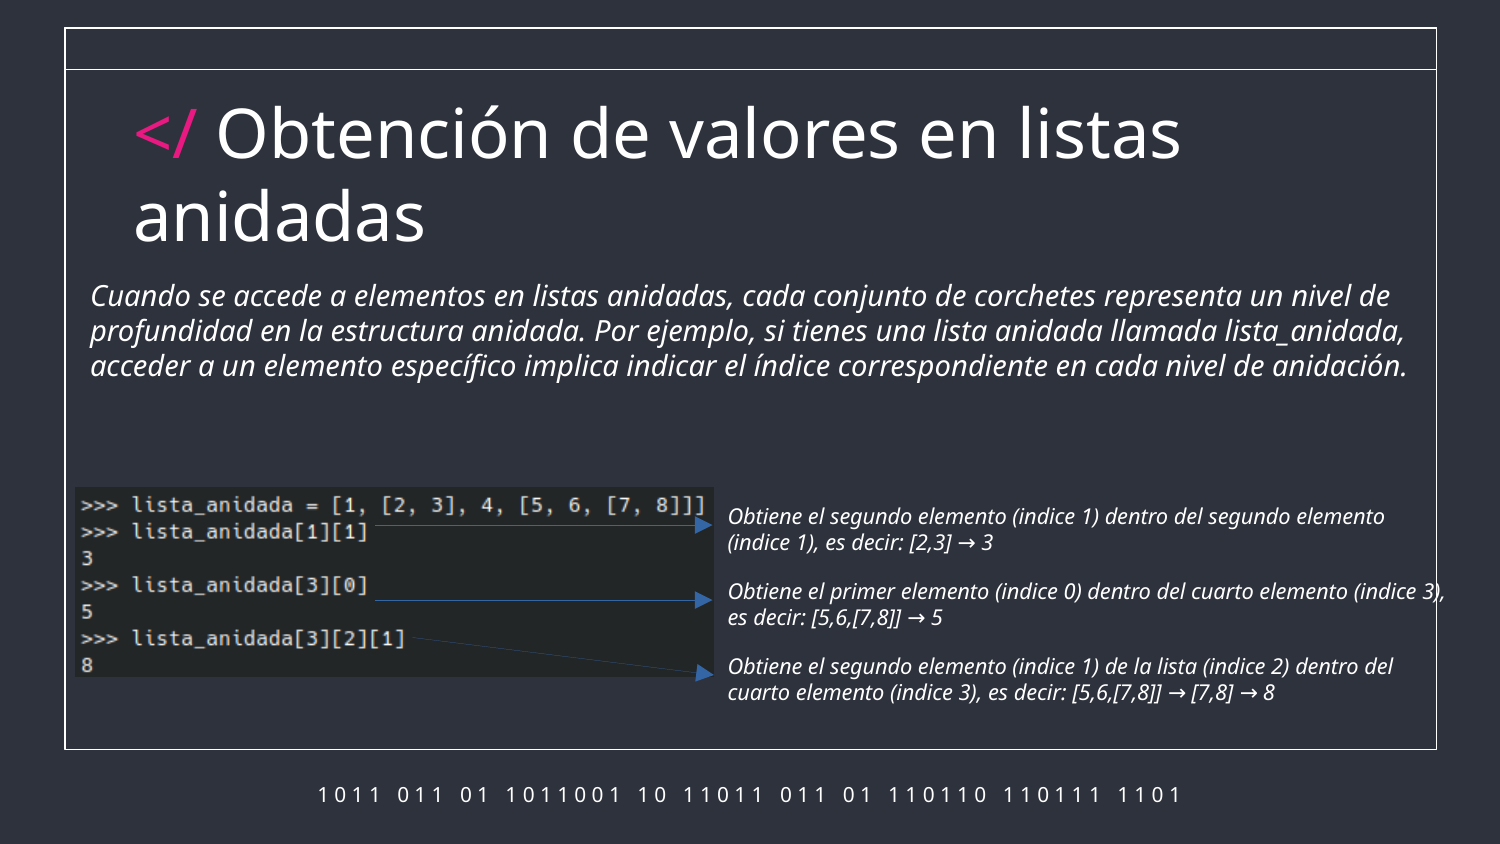

# </ Obtención de valores en listas anidadas
Cuando se accede a elementos en listas anidadas, cada conjunto de corchetes representa un nivel de profundidad en la estructura anidada. Por ejemplo, si tienes una lista anidada llamada lista_anidada, acceder a un elemento específico implica indicar el índice correspondiente en cada nivel de anidación.
Obtiene el segundo elemento (indice 1) dentro del segundo elemento (indice 1), es decir: [2,3] → 3
Obtiene el primer elemento (indice 0) dentro del cuarto elemento (indice 3), es decir: [5,6,[7,8]] → 5
Obtiene el segundo elemento (indice 1) de la lista (indice 2) dentro del cuarto elemento (indice 3), es decir: [5,6,[7,8]] → [7,8] → 8